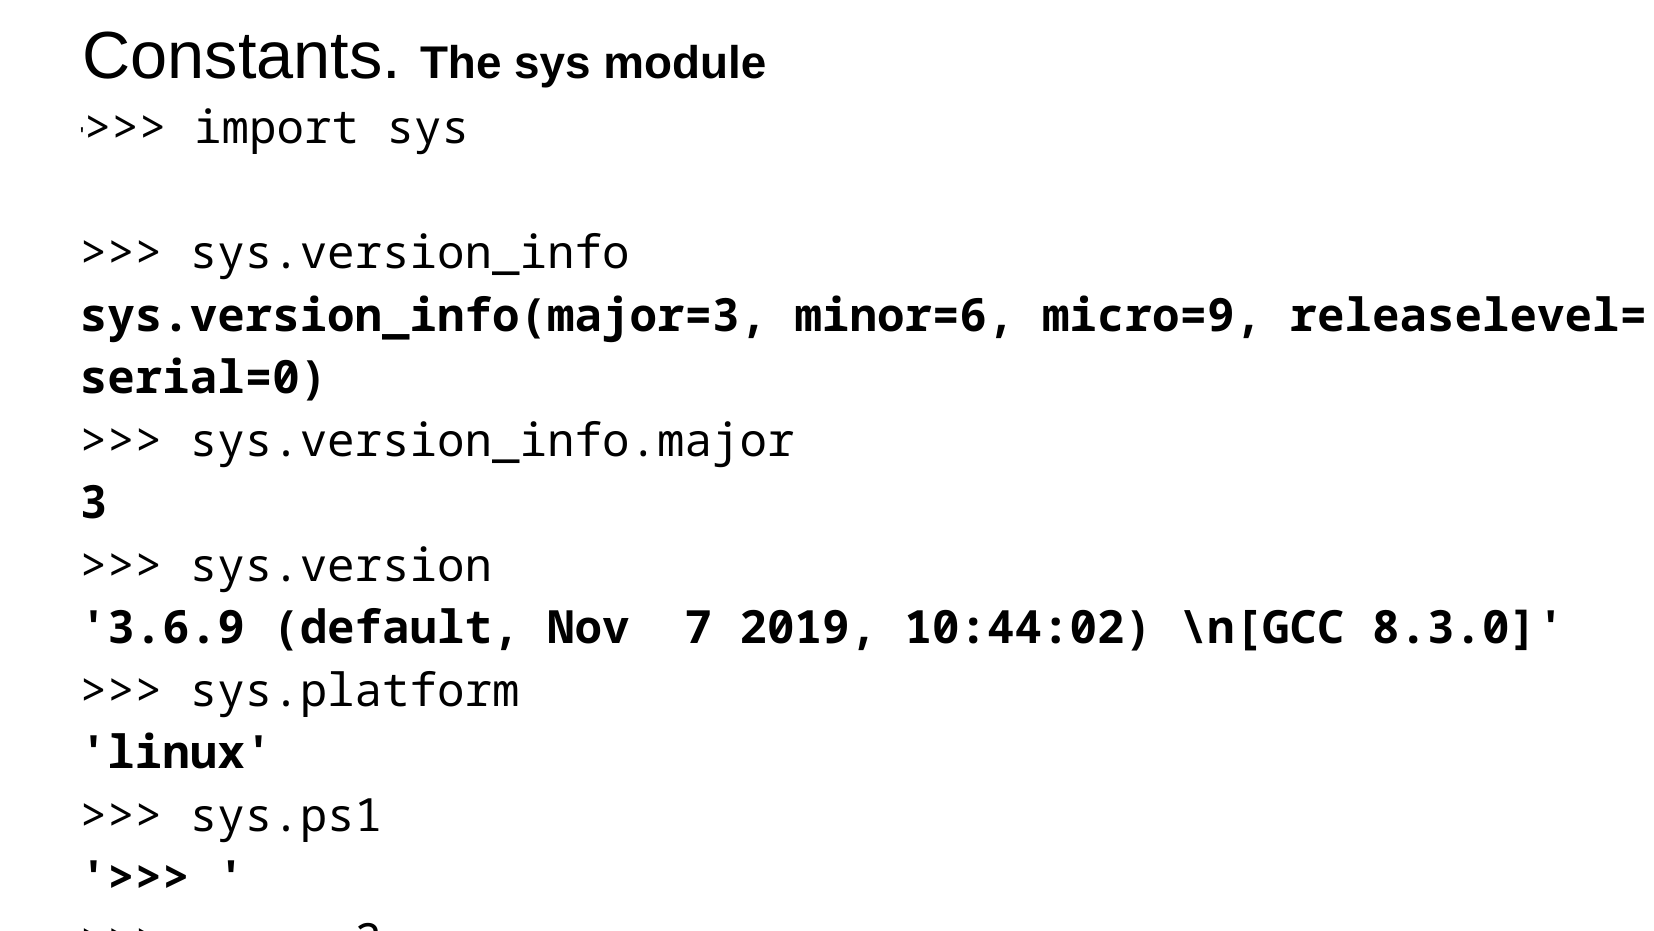

# Constants. The sys module
'>>> import sys
>>> sys.version_info
sys.version_info(major=3, minor=6, micro=9, releaselevel='final', serial=0)
>>> sys.version_info.major
3
>>> sys.version
'3.6.9 (default, Nov 7 2019, 10:44:02) \n[GCC 8.3.0]'
>>> sys.platform
'linux'
>>> sys.ps1
'>>> '
>>> sys.ps2
'... '
print(sys.argv)
['constant_test.py'] # Program name is first argument on the list